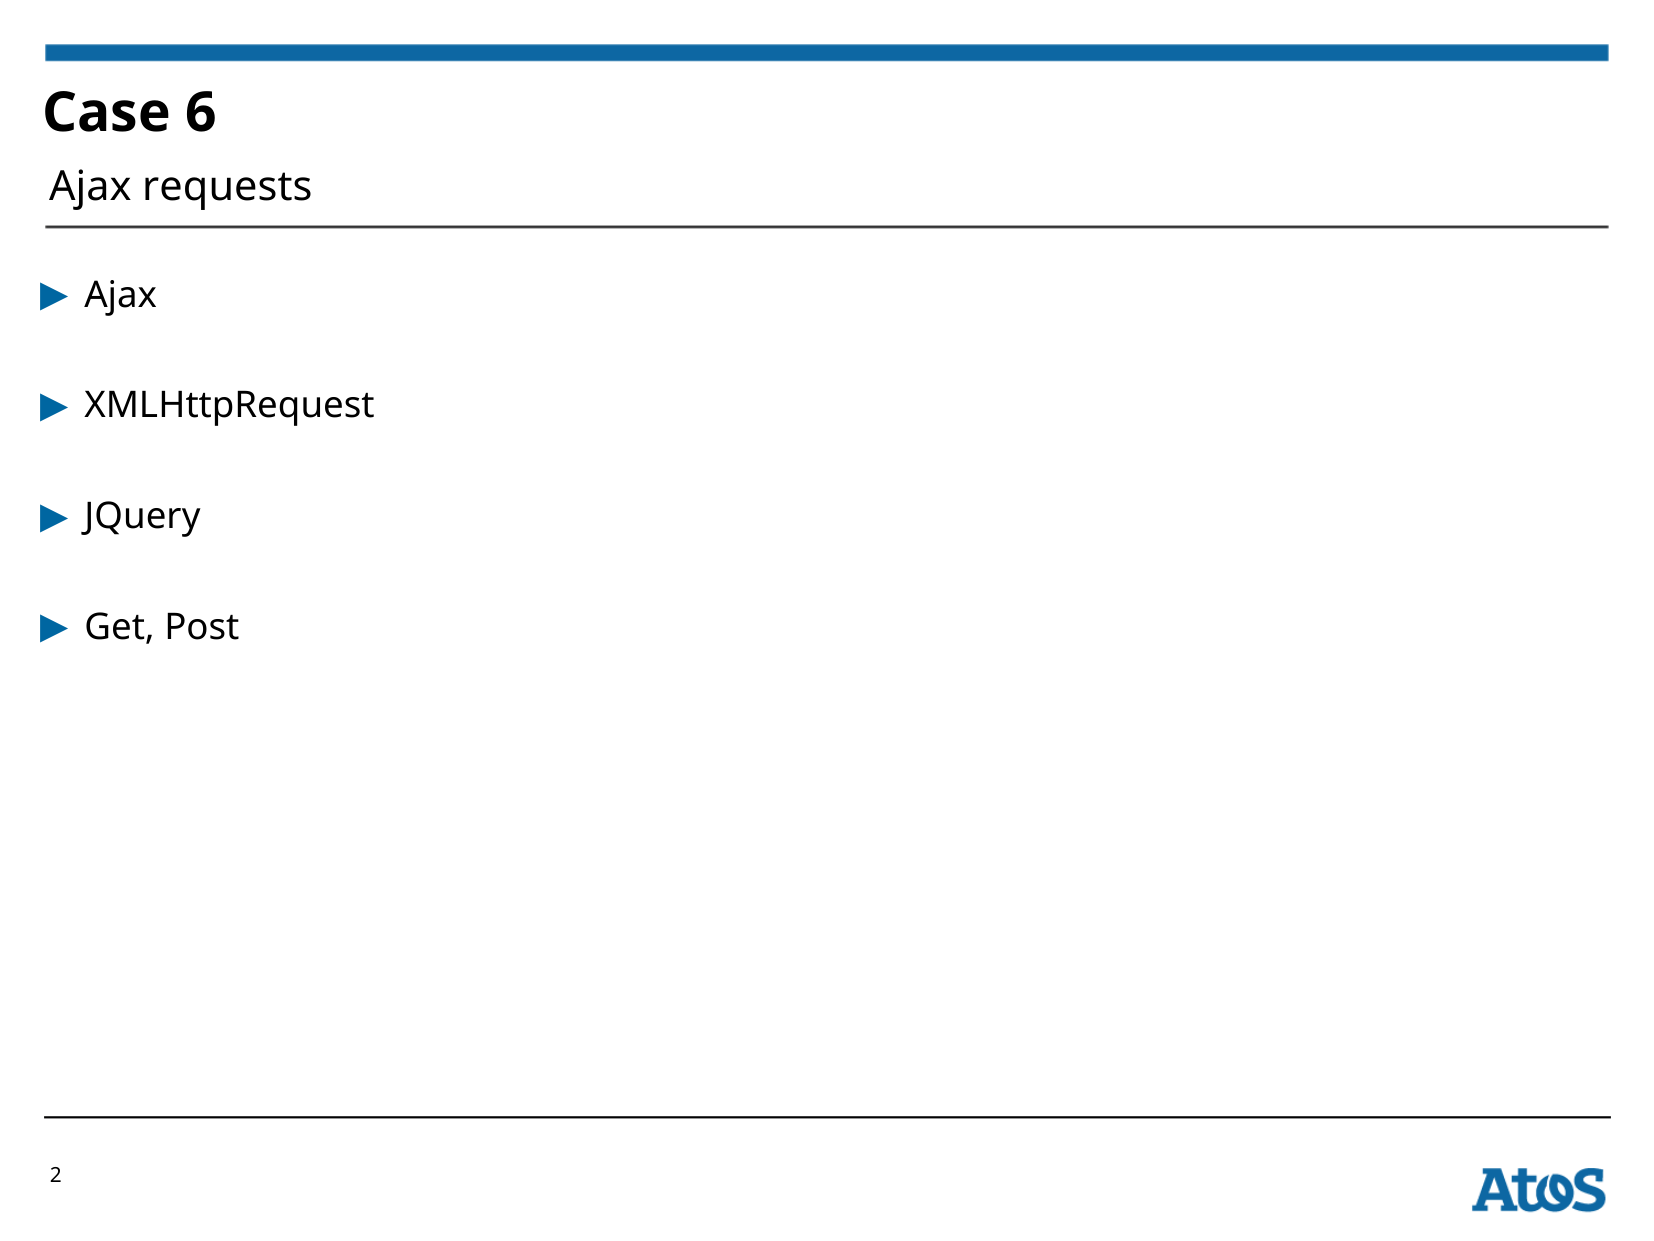

# Case 6
Ajax requests
Ajax
XMLHttpRequest
JQuery
Get, Post